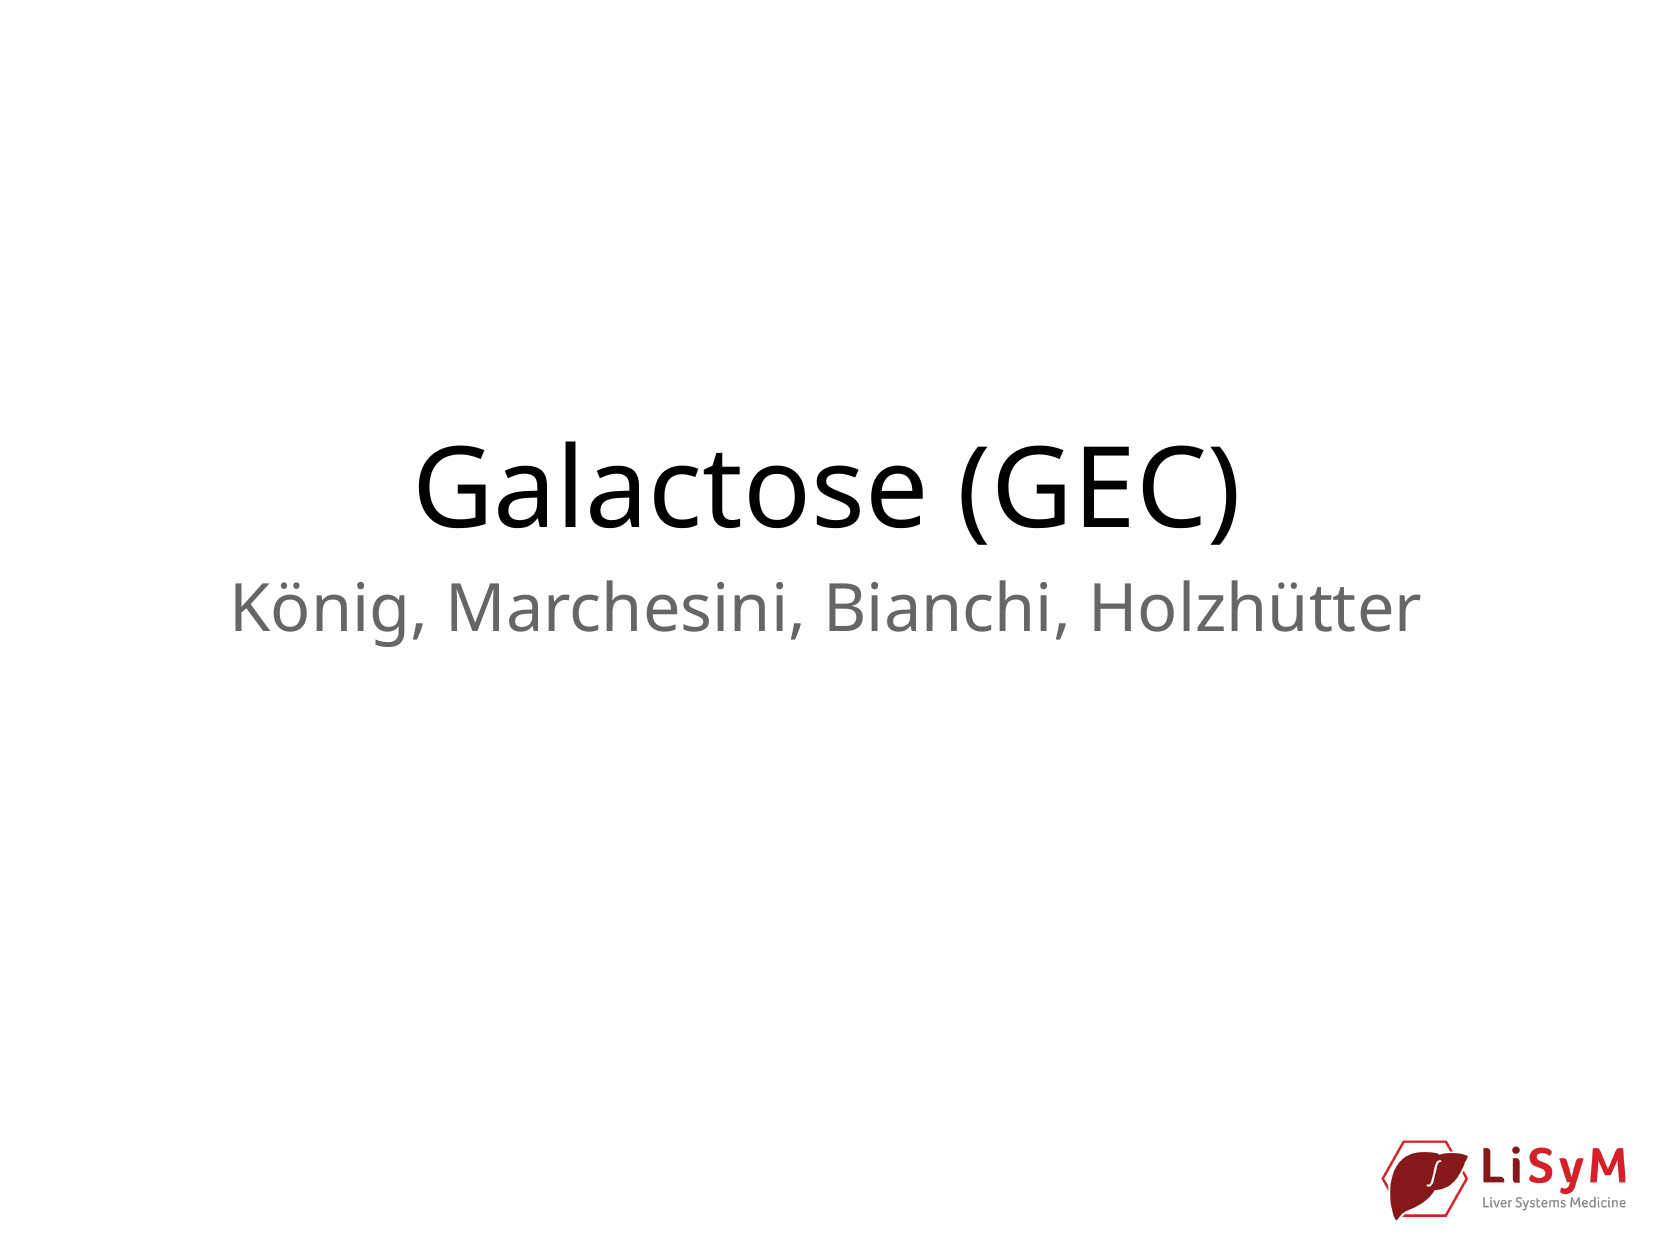

# Galactose (GEC)
König, Marchesini, Bianchi, Holzhütter